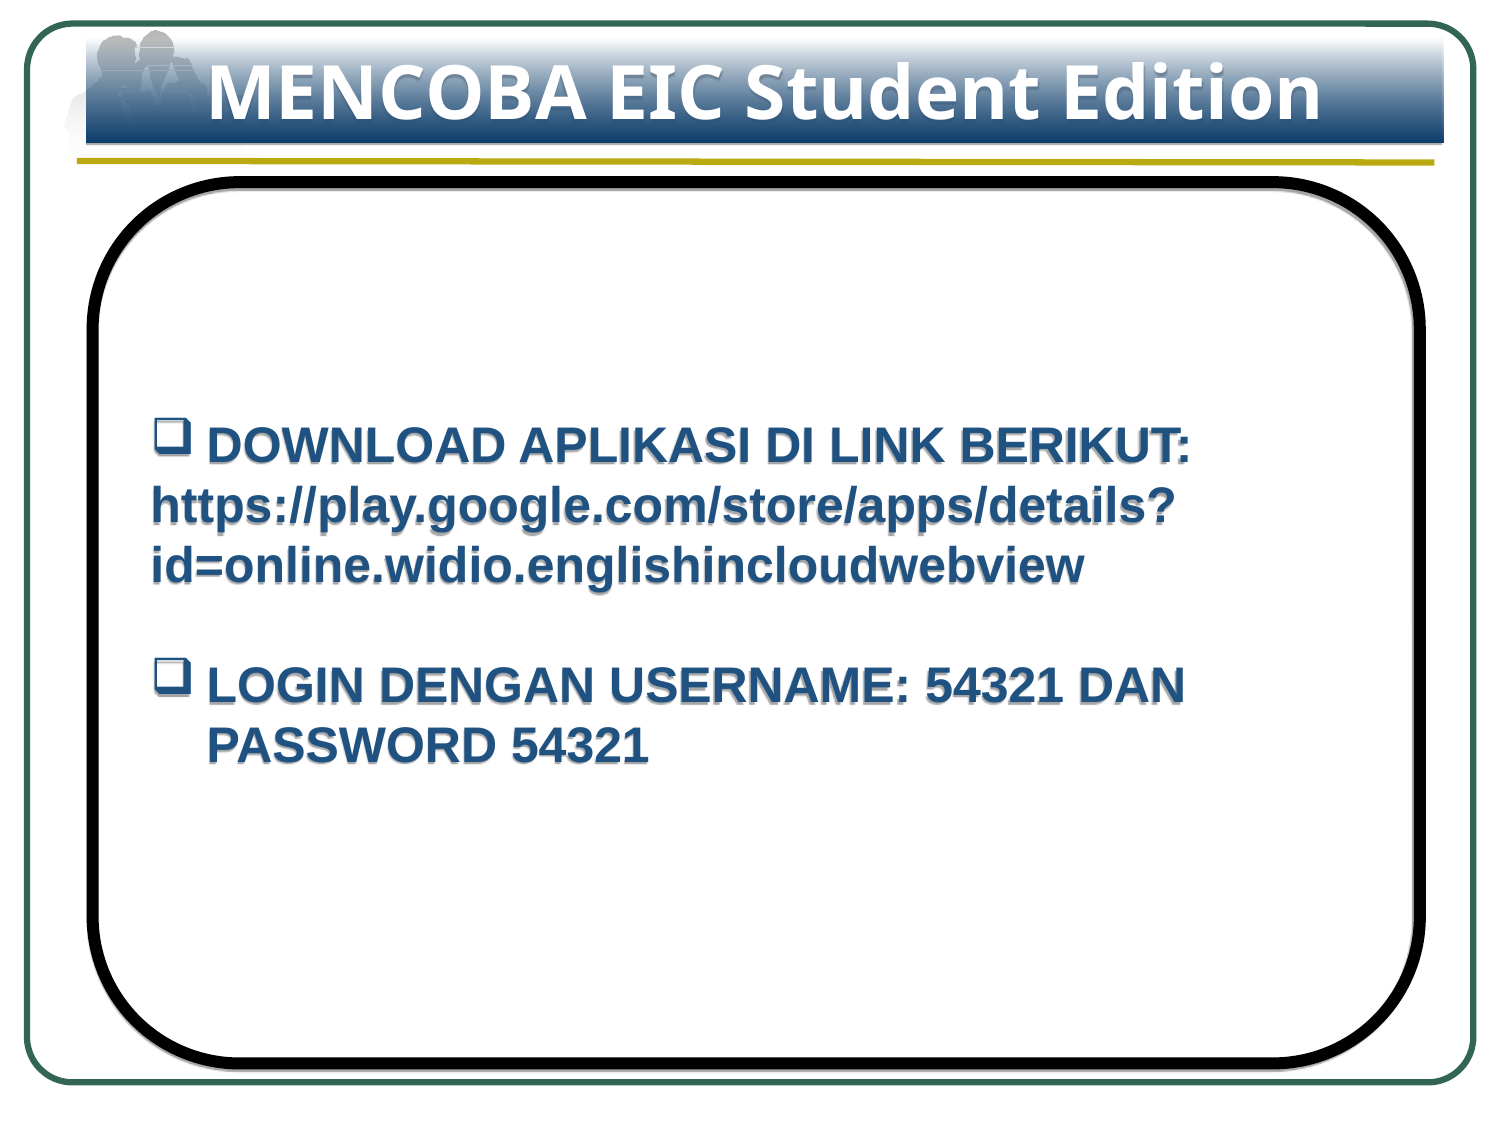

MENCOBA EIC Student Edition
DOWNLOAD APLIKASI DI LINK BERIKUT:
https://play.google.com/store/apps/details?id=online.widio.englishincloudwebview
LOGIN DENGAN USERNAME: 54321 DAN PASSWORD 54321